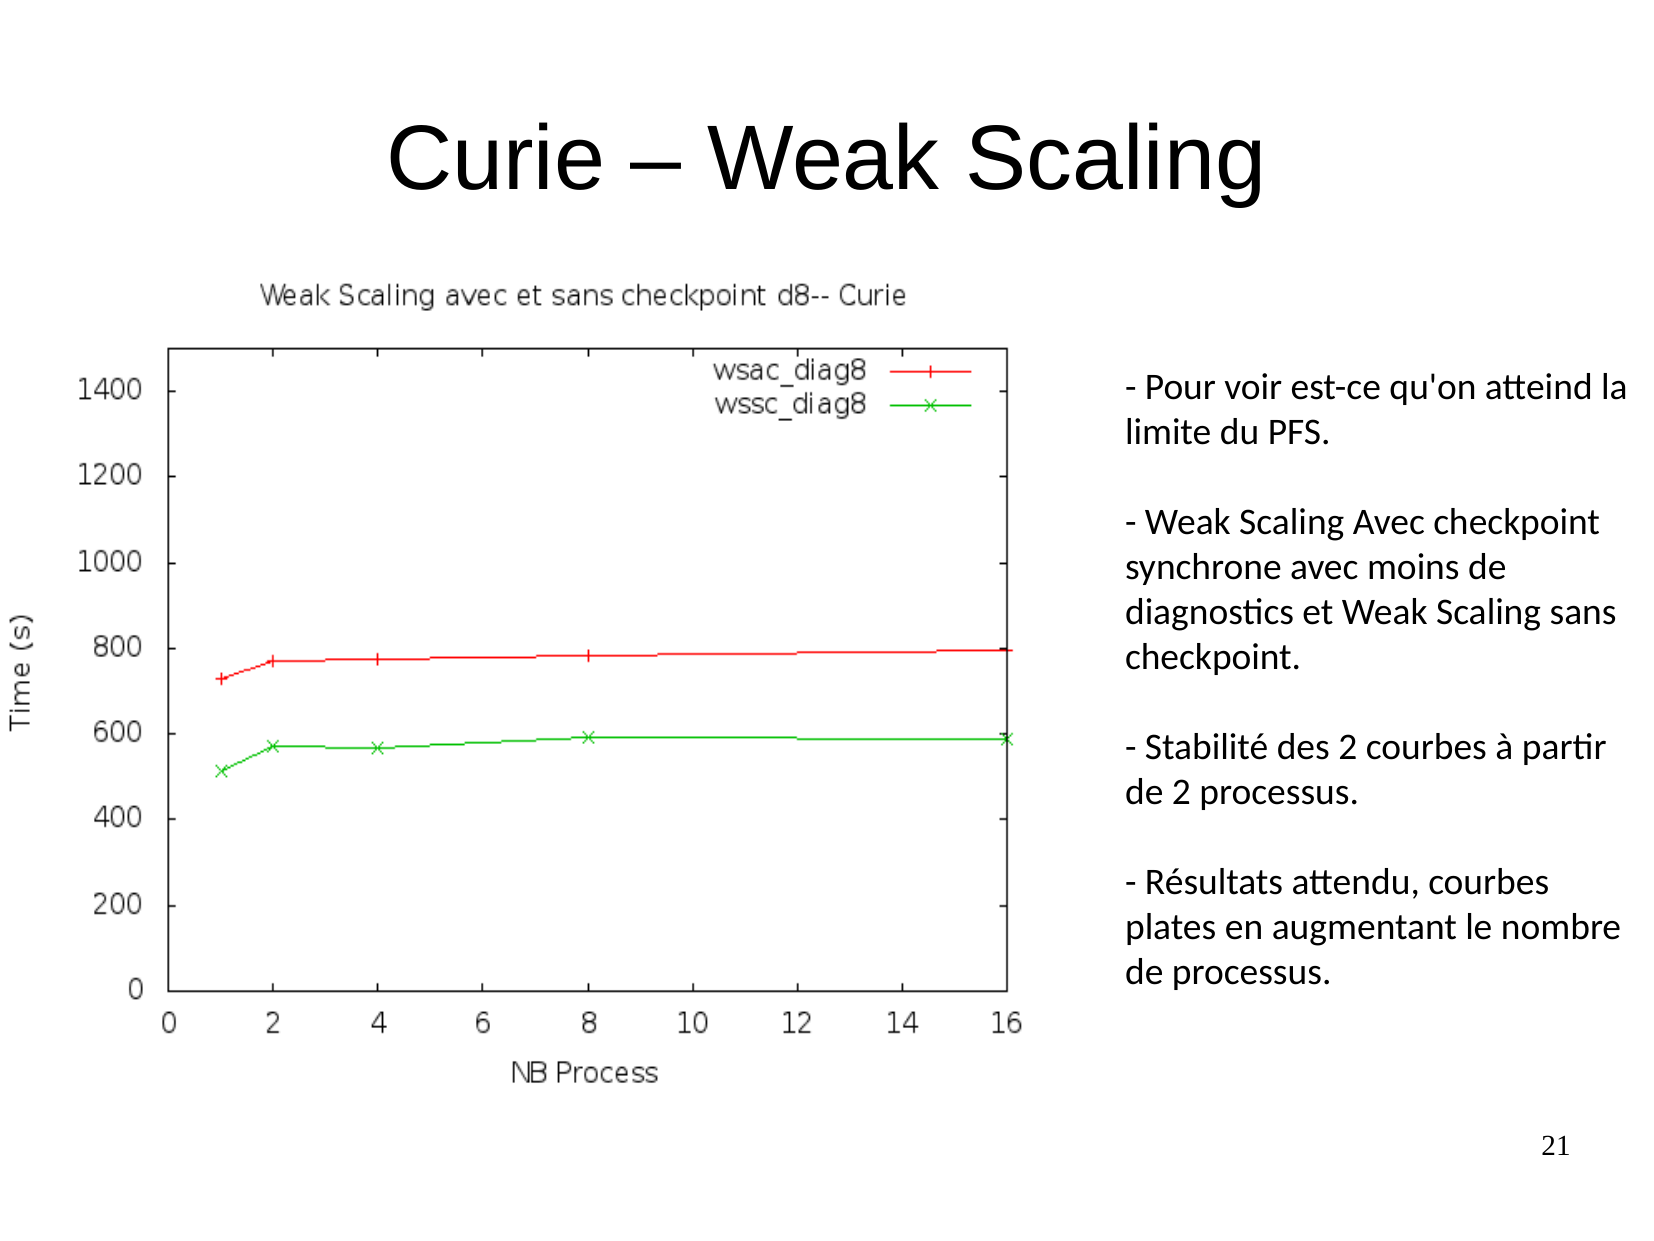

Nr : 63
Ntetha : 512
Nphi : 128
Nvpar : 60
–
Deltat : 5
dt_diag : 40
Phi3D_dt_diag : 40
Moments3D_dt_diag : 40
–
asynchrone_writing : false
# Curie – Weak Scaling
- Pour voir est-ce qu'on atteind la limite du PFS.
- Weak Scaling Avec checkpoint synchrone avec moins de diagnostics et Weak Scaling sans checkpoint.
- Stabilité des 2 courbes à partir de 2 processus.
- Résultats attendu, courbes plates en augmentant le nombre de processus.
21